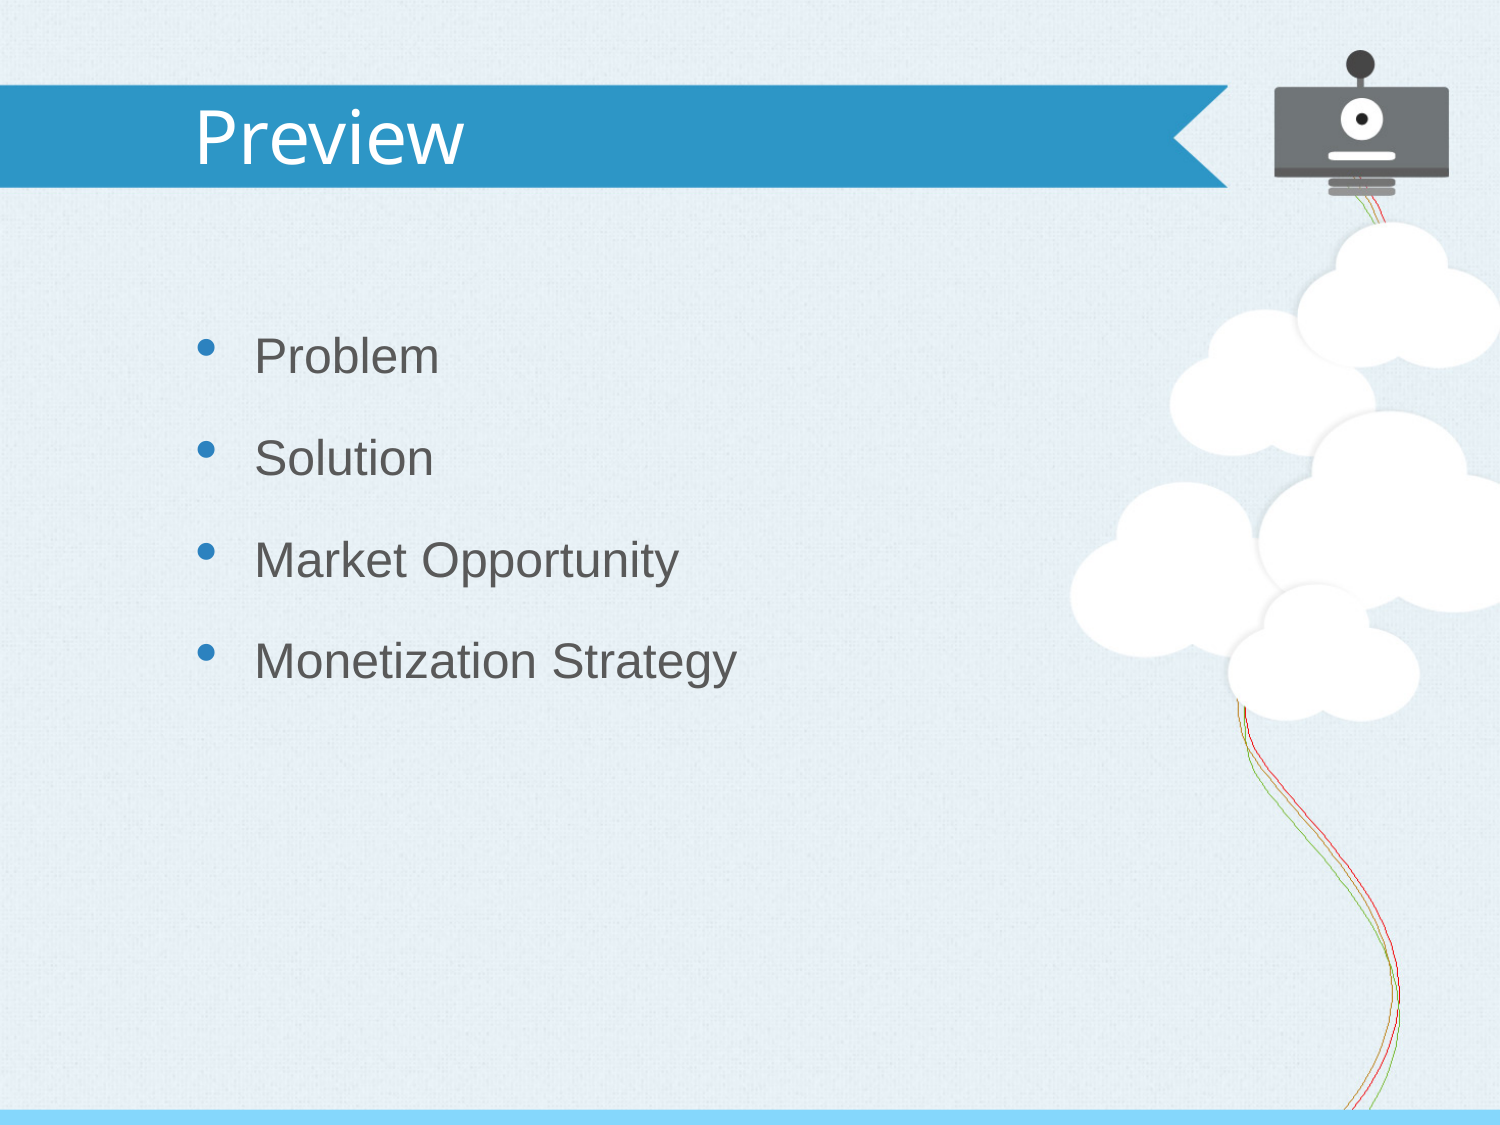

Preview
# Problem
Solution
Market Opportunity
Monetization Strategy